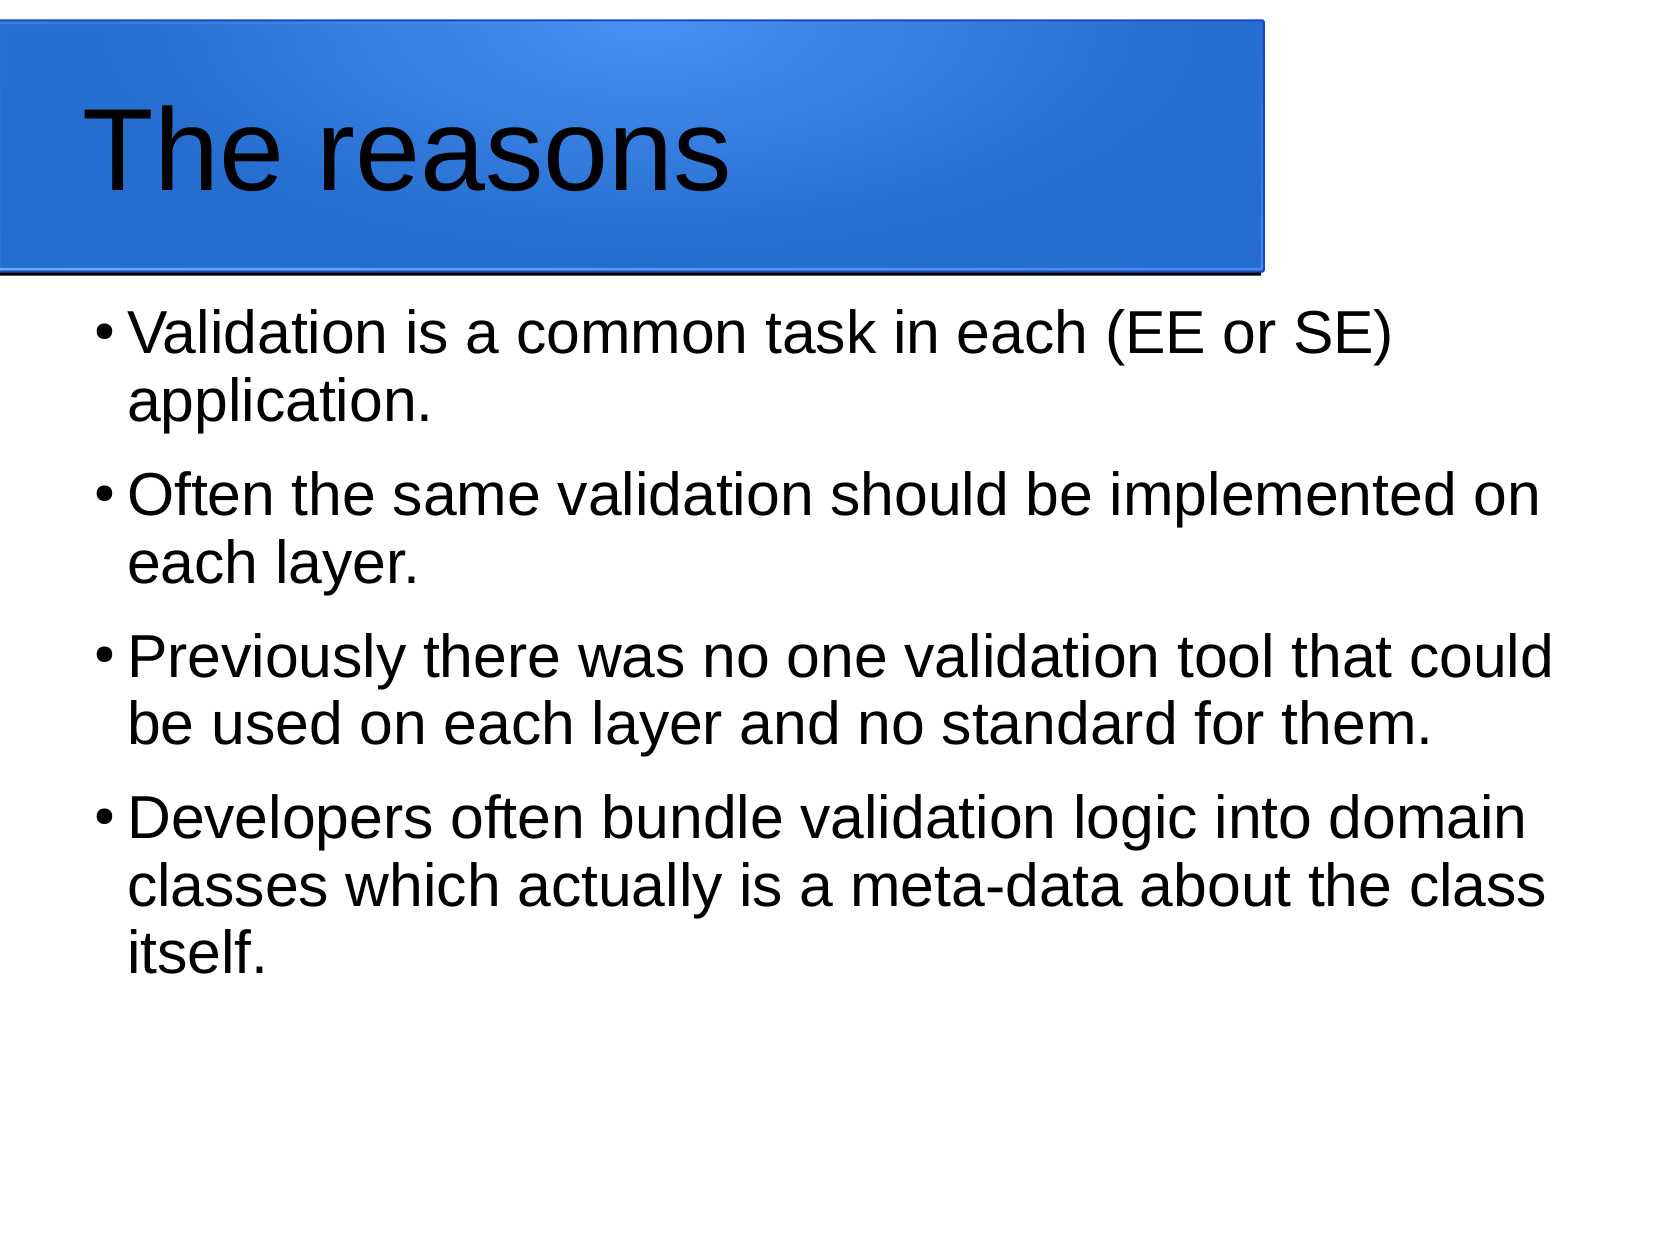

# The reasons
Validation is a common task in each (EE or SE) application.
Often the same validation should be implemented on each layer.
Previously there was no one validation tool that could be used on each layer and no standard for them.
Developers often bundle validation logic into domain classes which actually is a meta-data about the class itself.